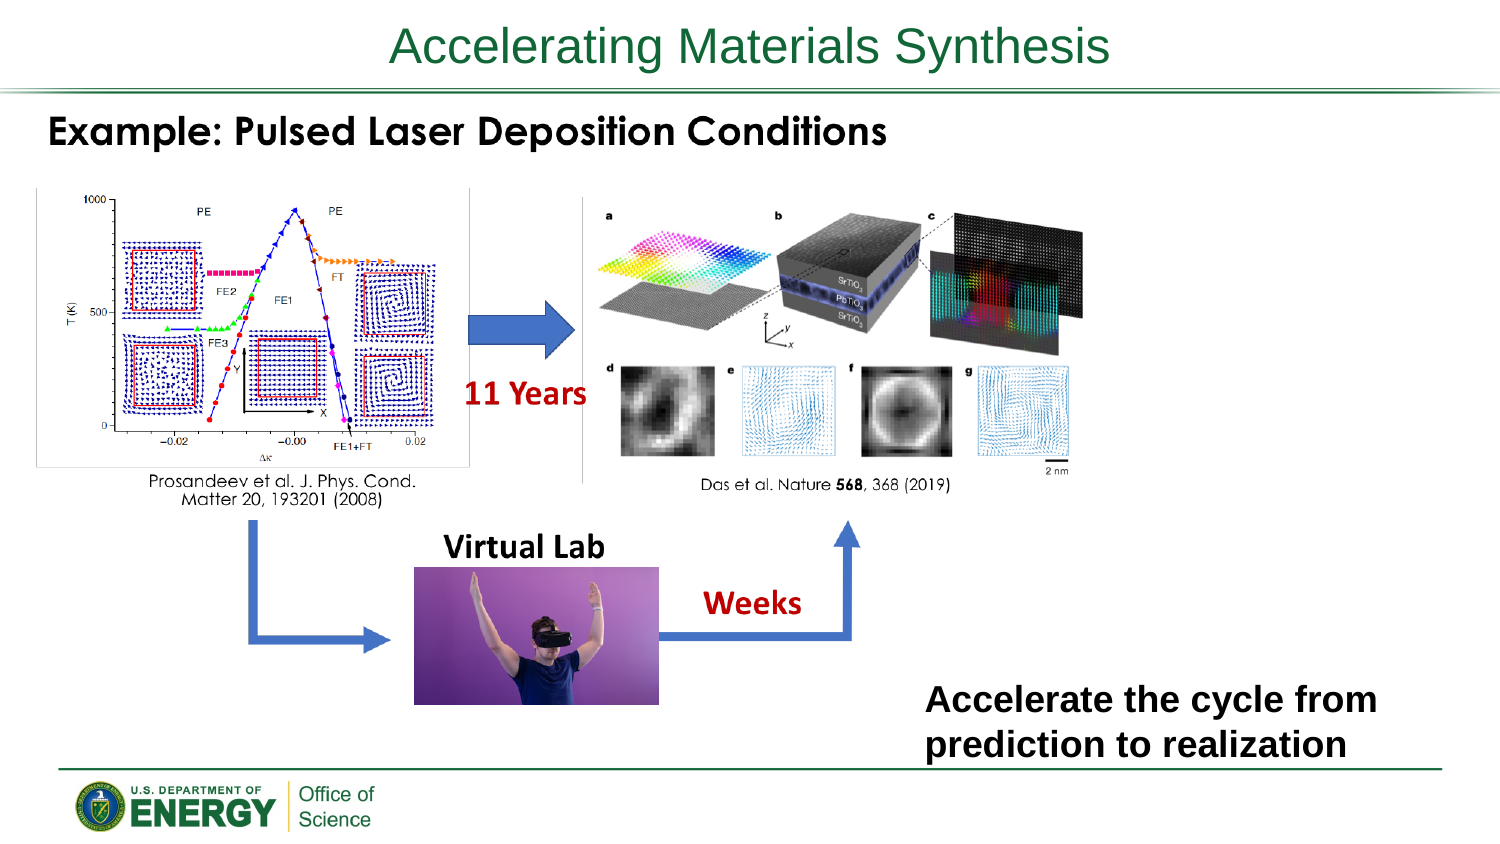

# Accelerating Materials Synthesis
Accelerate the cycle from prediction to realization